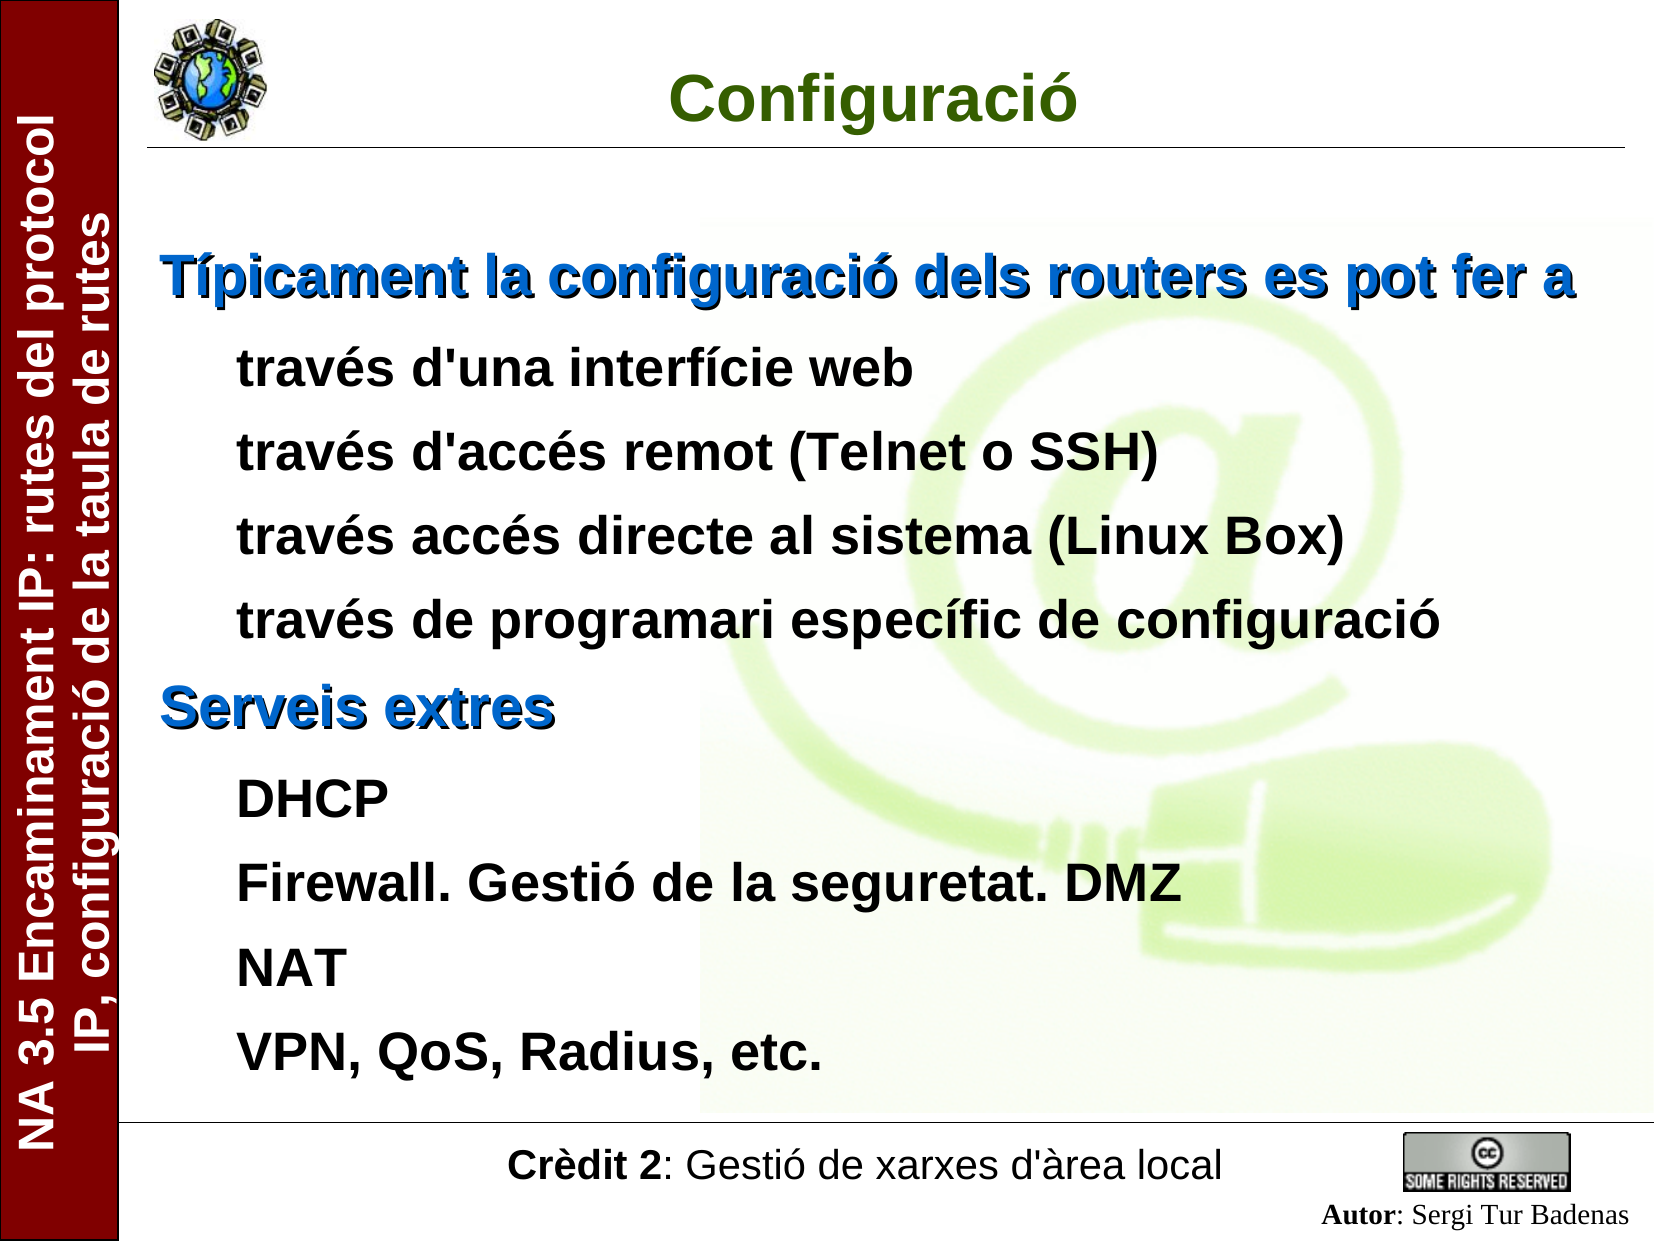

# Configuració
Típicament la configuració dels routers es pot fer a
través d'una interfície web
través d'accés remot (Telnet o SSH)
través accés directe al sistema (Linux Box)
través de programari específic de configuració
Serveis extres
DHCP
Firewall. Gestió de la seguretat. DMZ
NAT
VPN, QoS, Radius, etc.